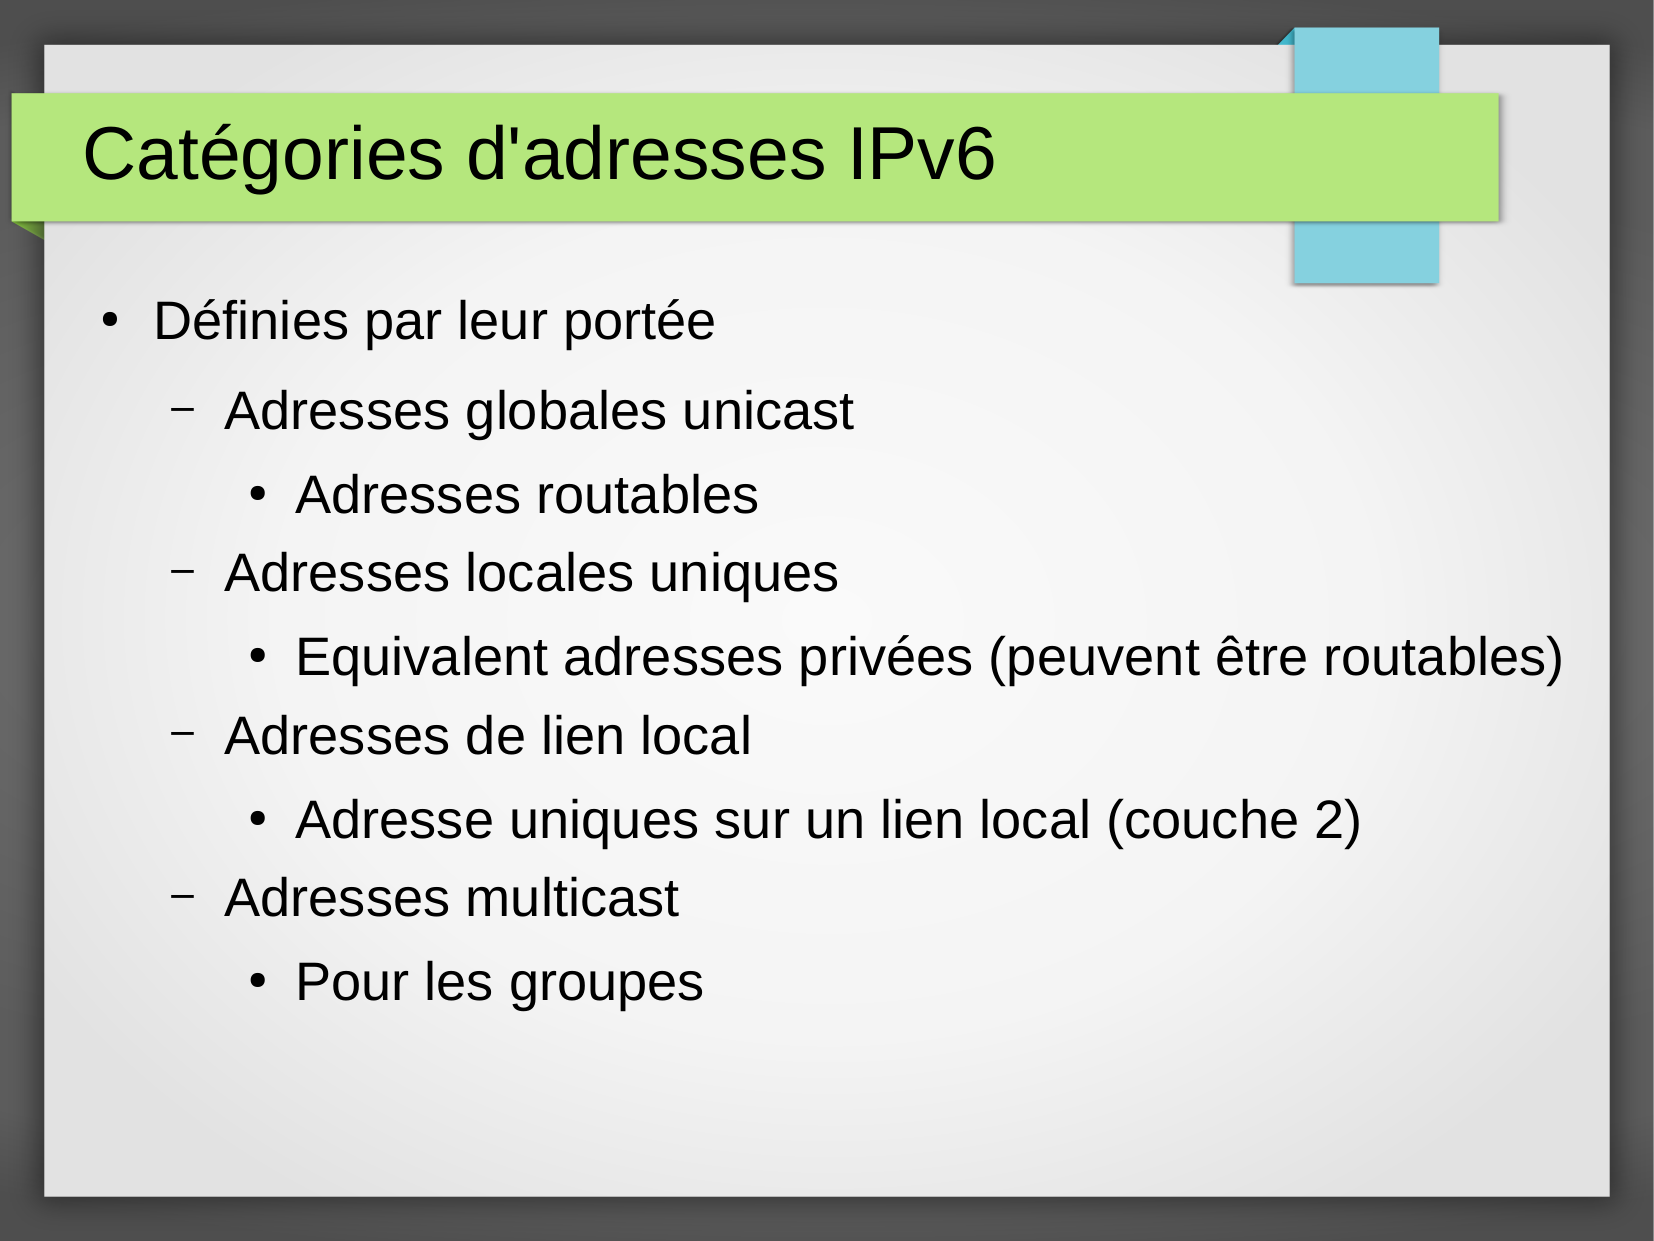

# Catégories d'adresses IPv6
Définies par leur portée
Adresses globales unicast
Adresses routables
Adresses locales uniques
Equivalent adresses privées (peuvent être routables)
Adresses de lien local
Adresse uniques sur un lien local (couche 2)
Adresses multicast
Pour les groupes